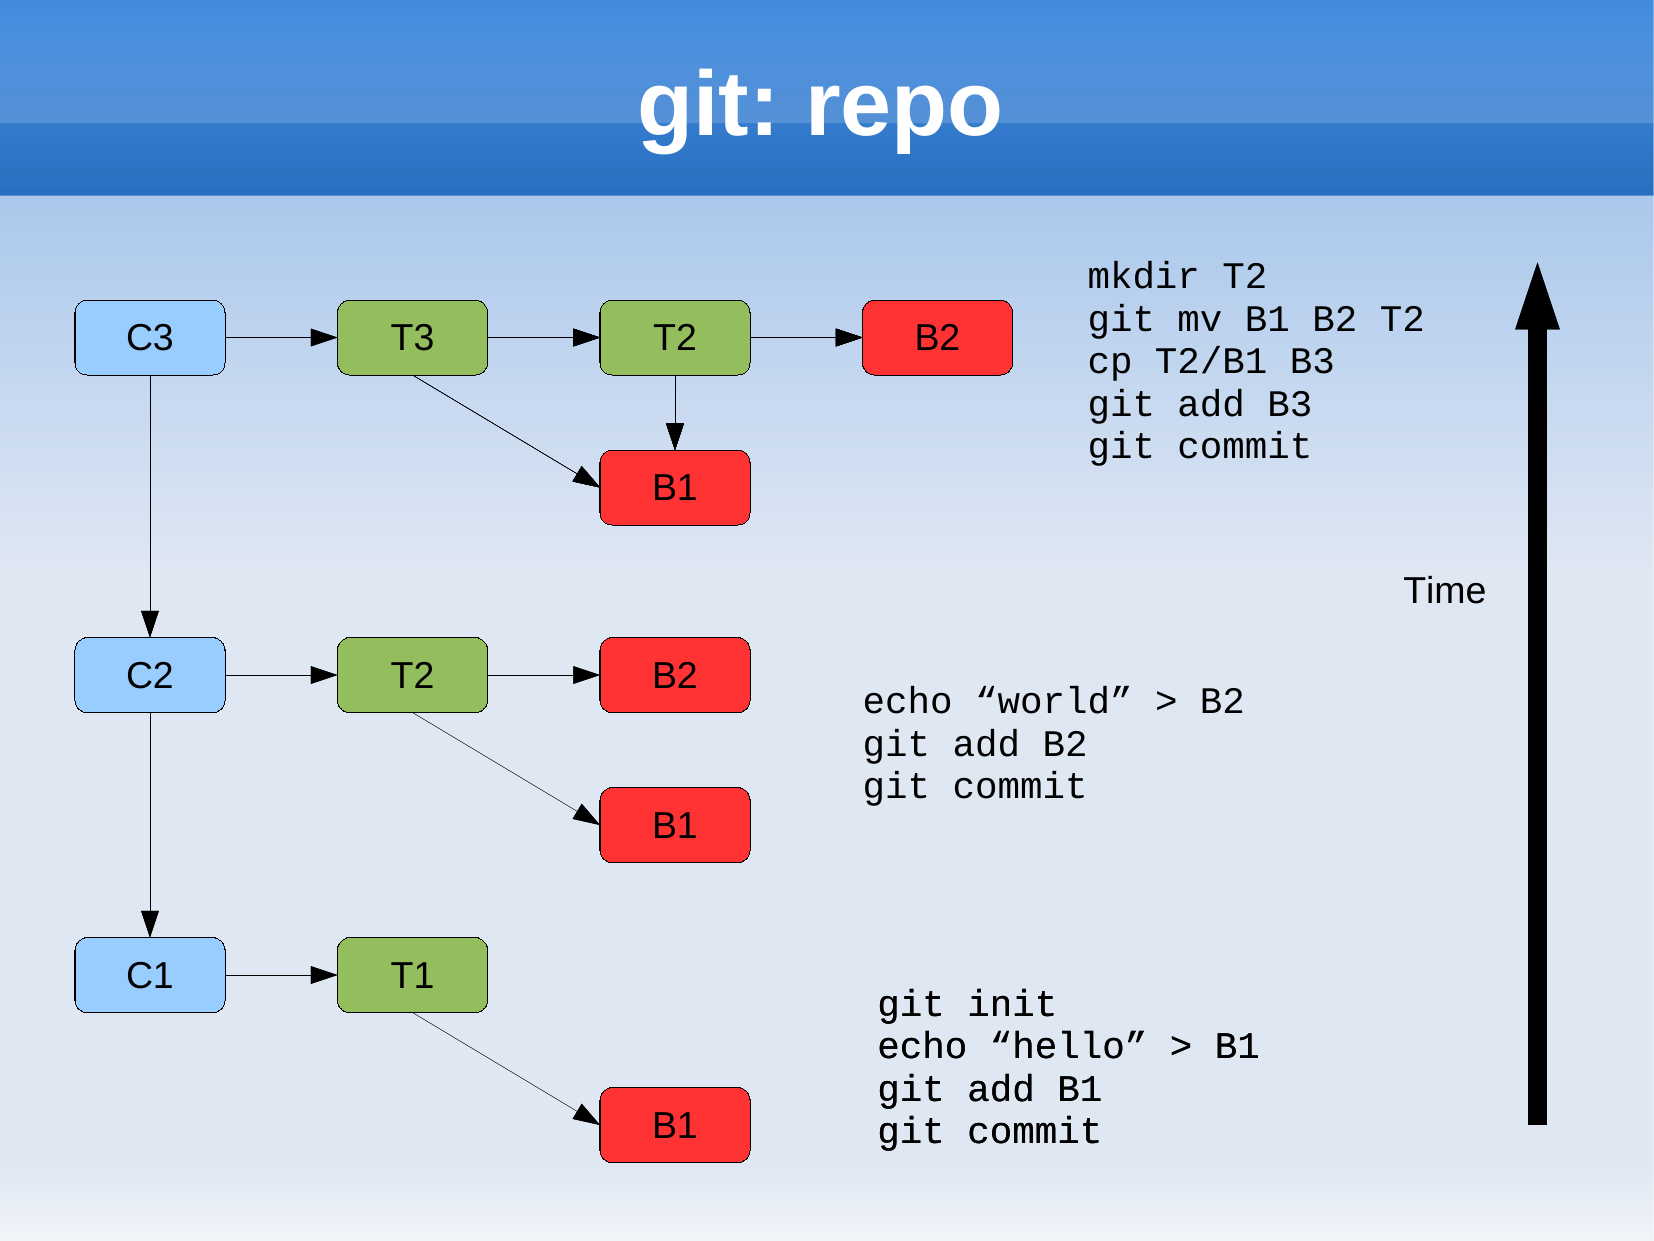

# git: repo
mkdir T2
git mv B1 B2 T2
cp T2/B1 B3
git add B3
git commit
C3
C3
T1
T3
T2
T2
B2
B2
B1
B1
Time
C2
C2
T1
T2
B2
B2
echo “world” > B2
git add B2
git commit
B1
B1
C1
C1
T1
T1
git init
echo “hello” > B1
git add B1
git commit
git init
echo “hello” > B1
git add B1
git commit
B1
B1